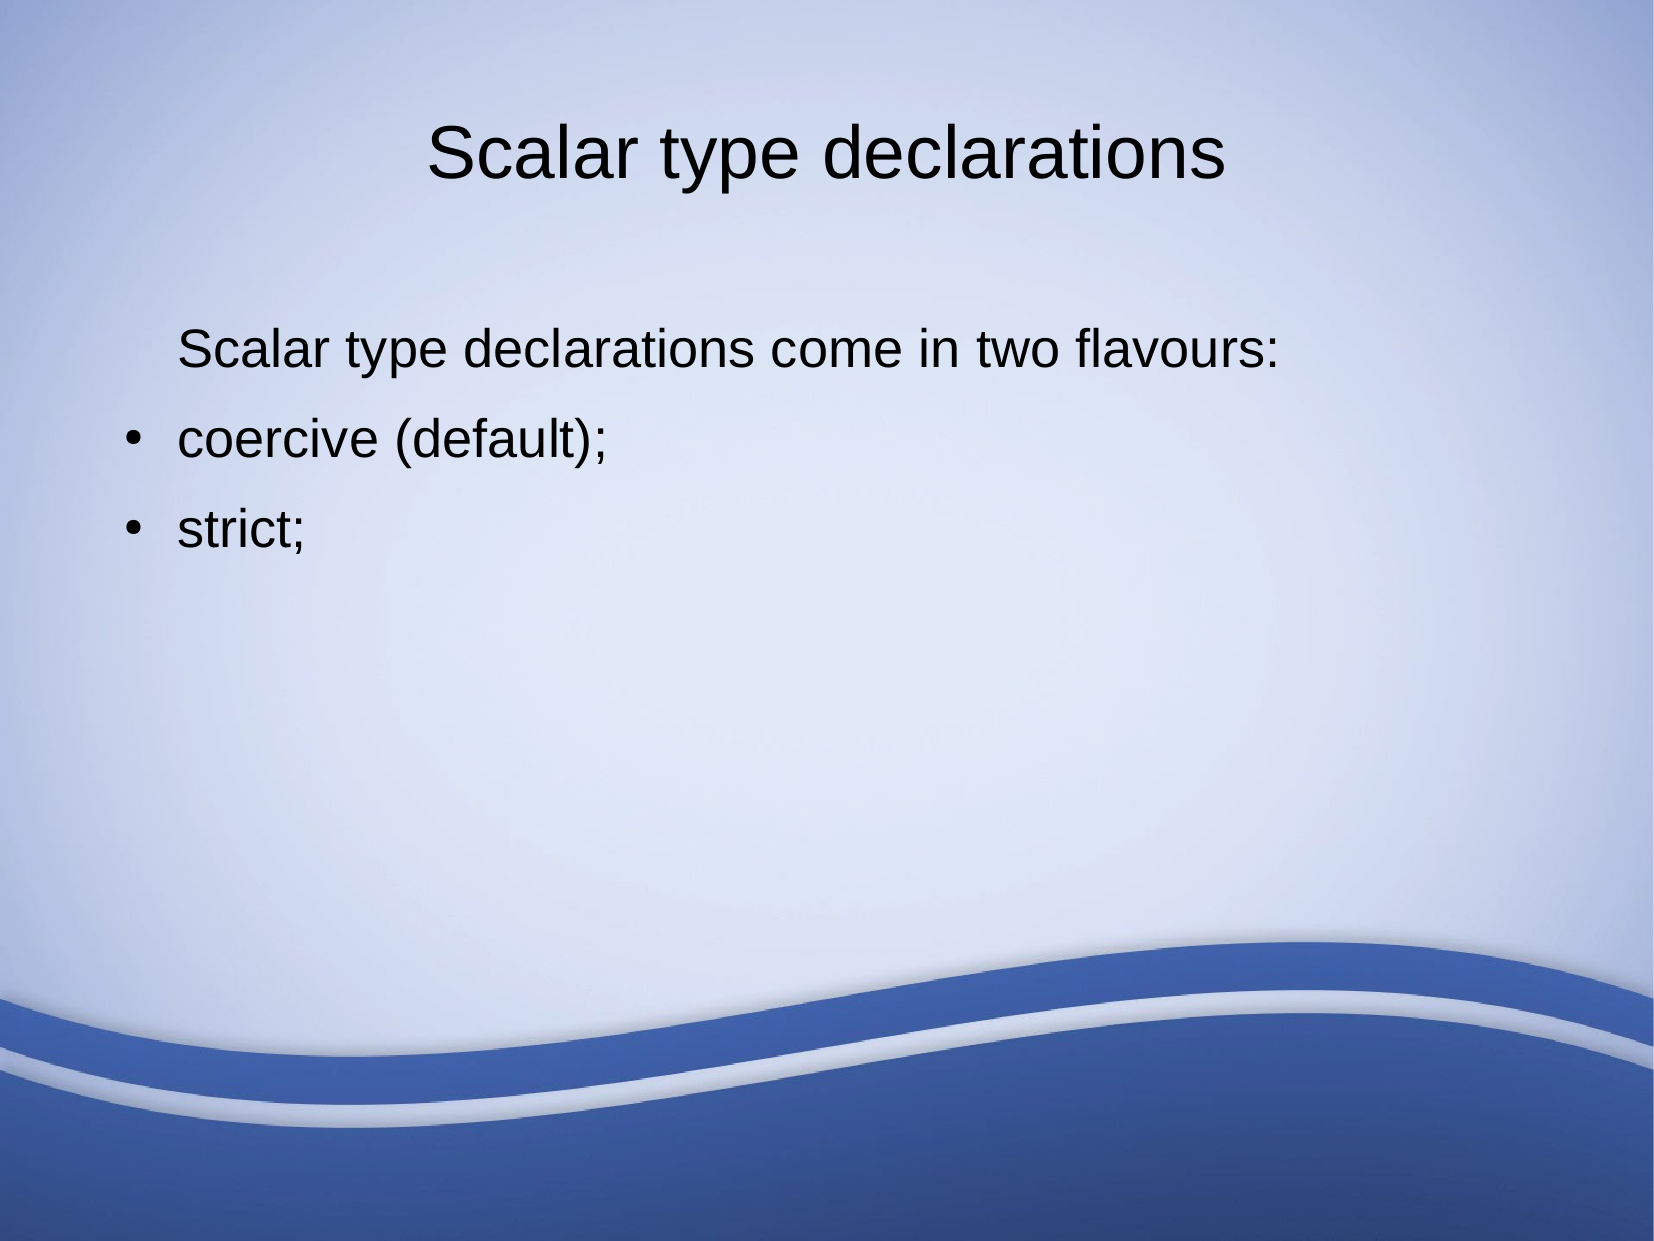

# Scalar type declarations
Scalar type declarations come in two flavours:
coercive (default);
strict;